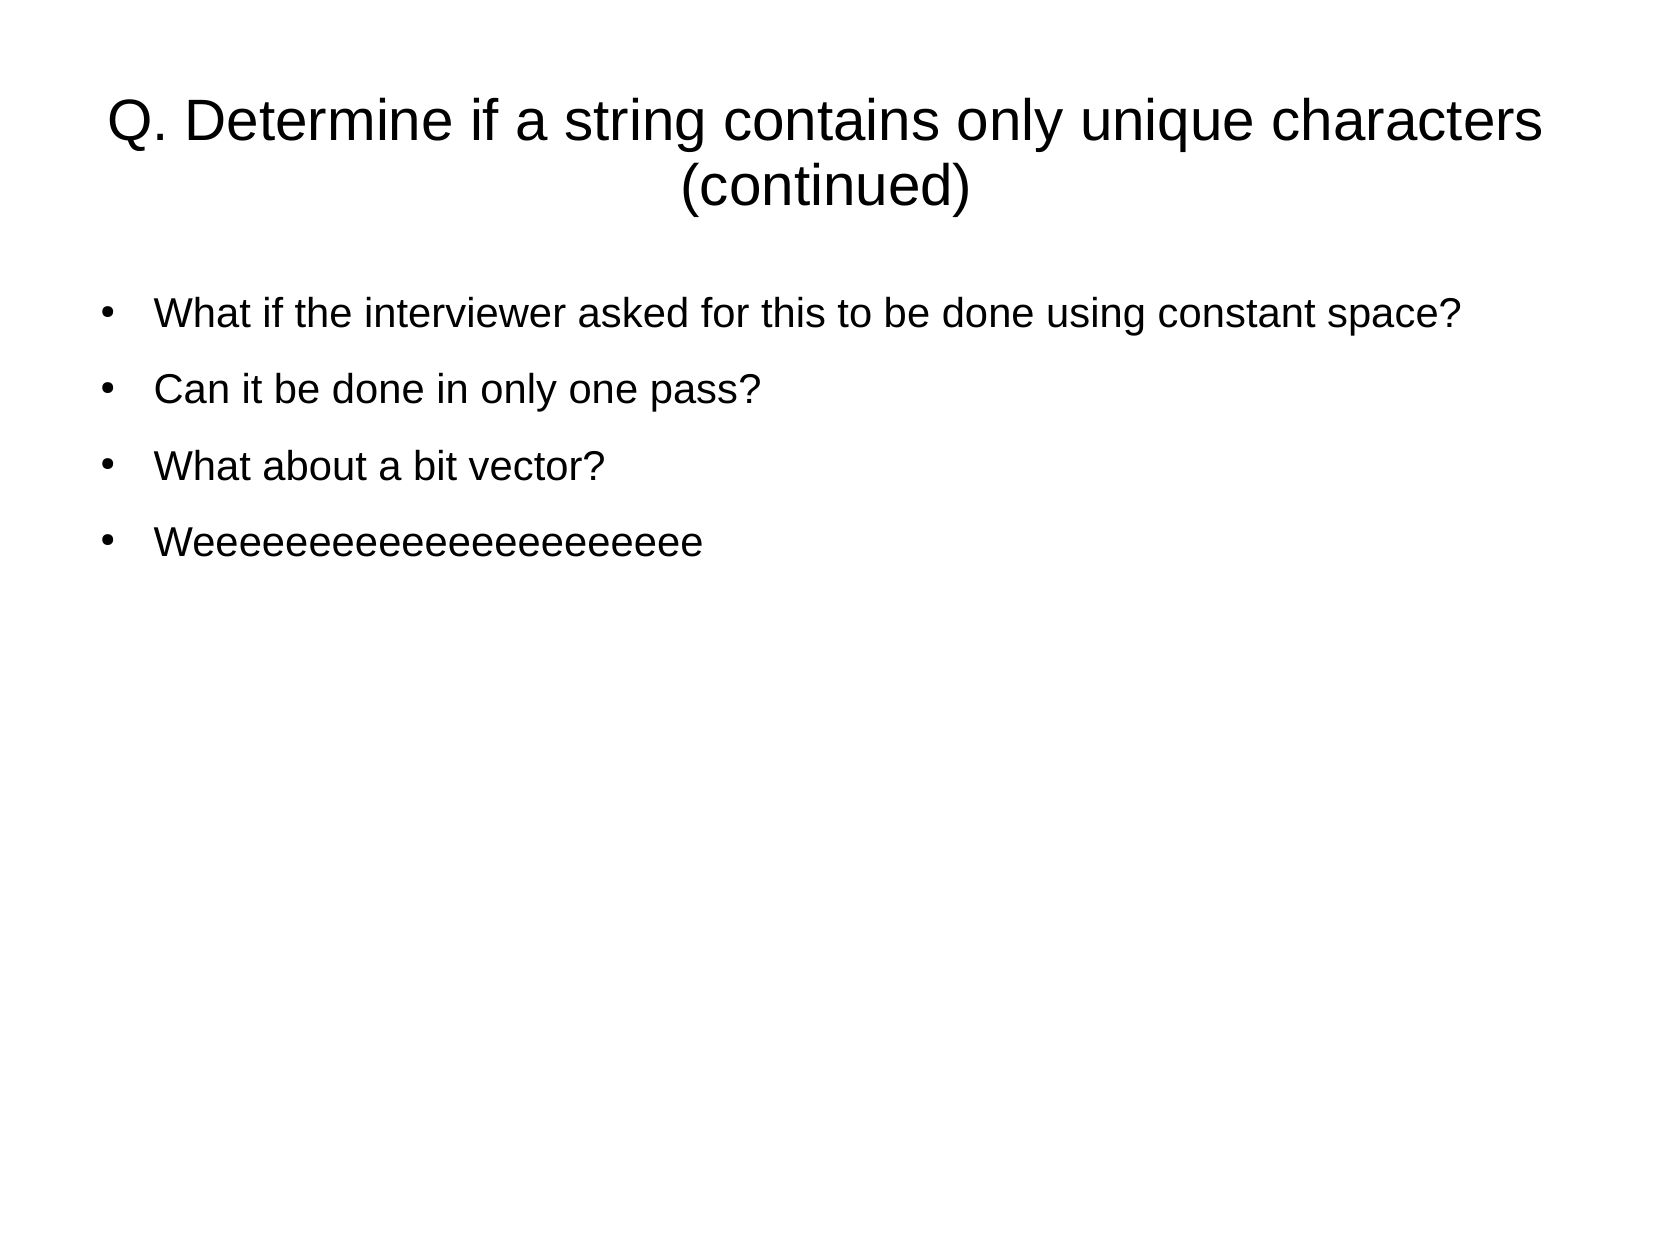

# Q. Determine if a string contains only unique characters (continued)
What if the interviewer asked for this to be done using constant space?
Can it be done in only one pass?
What about a bit vector?
Weeeeeeeeeeeeeeeeeeeeee